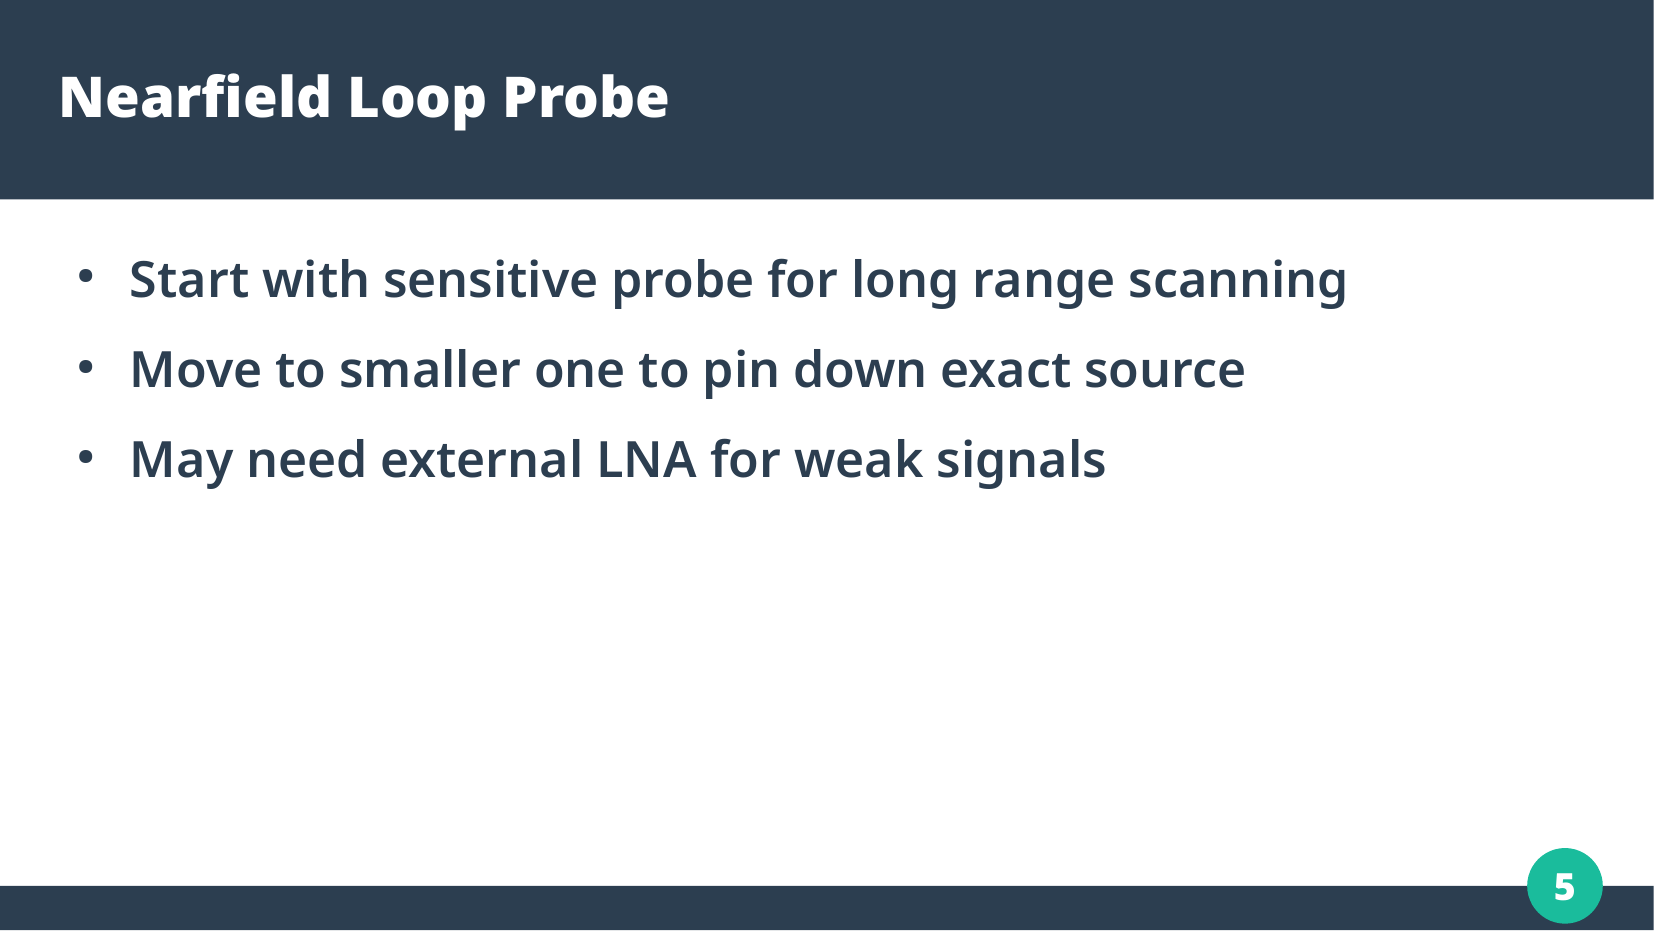

# Nearfield Loop Probe
Start with sensitive probe for long range scanning
Move to smaller one to pin down exact source
May need external LNA for weak signals